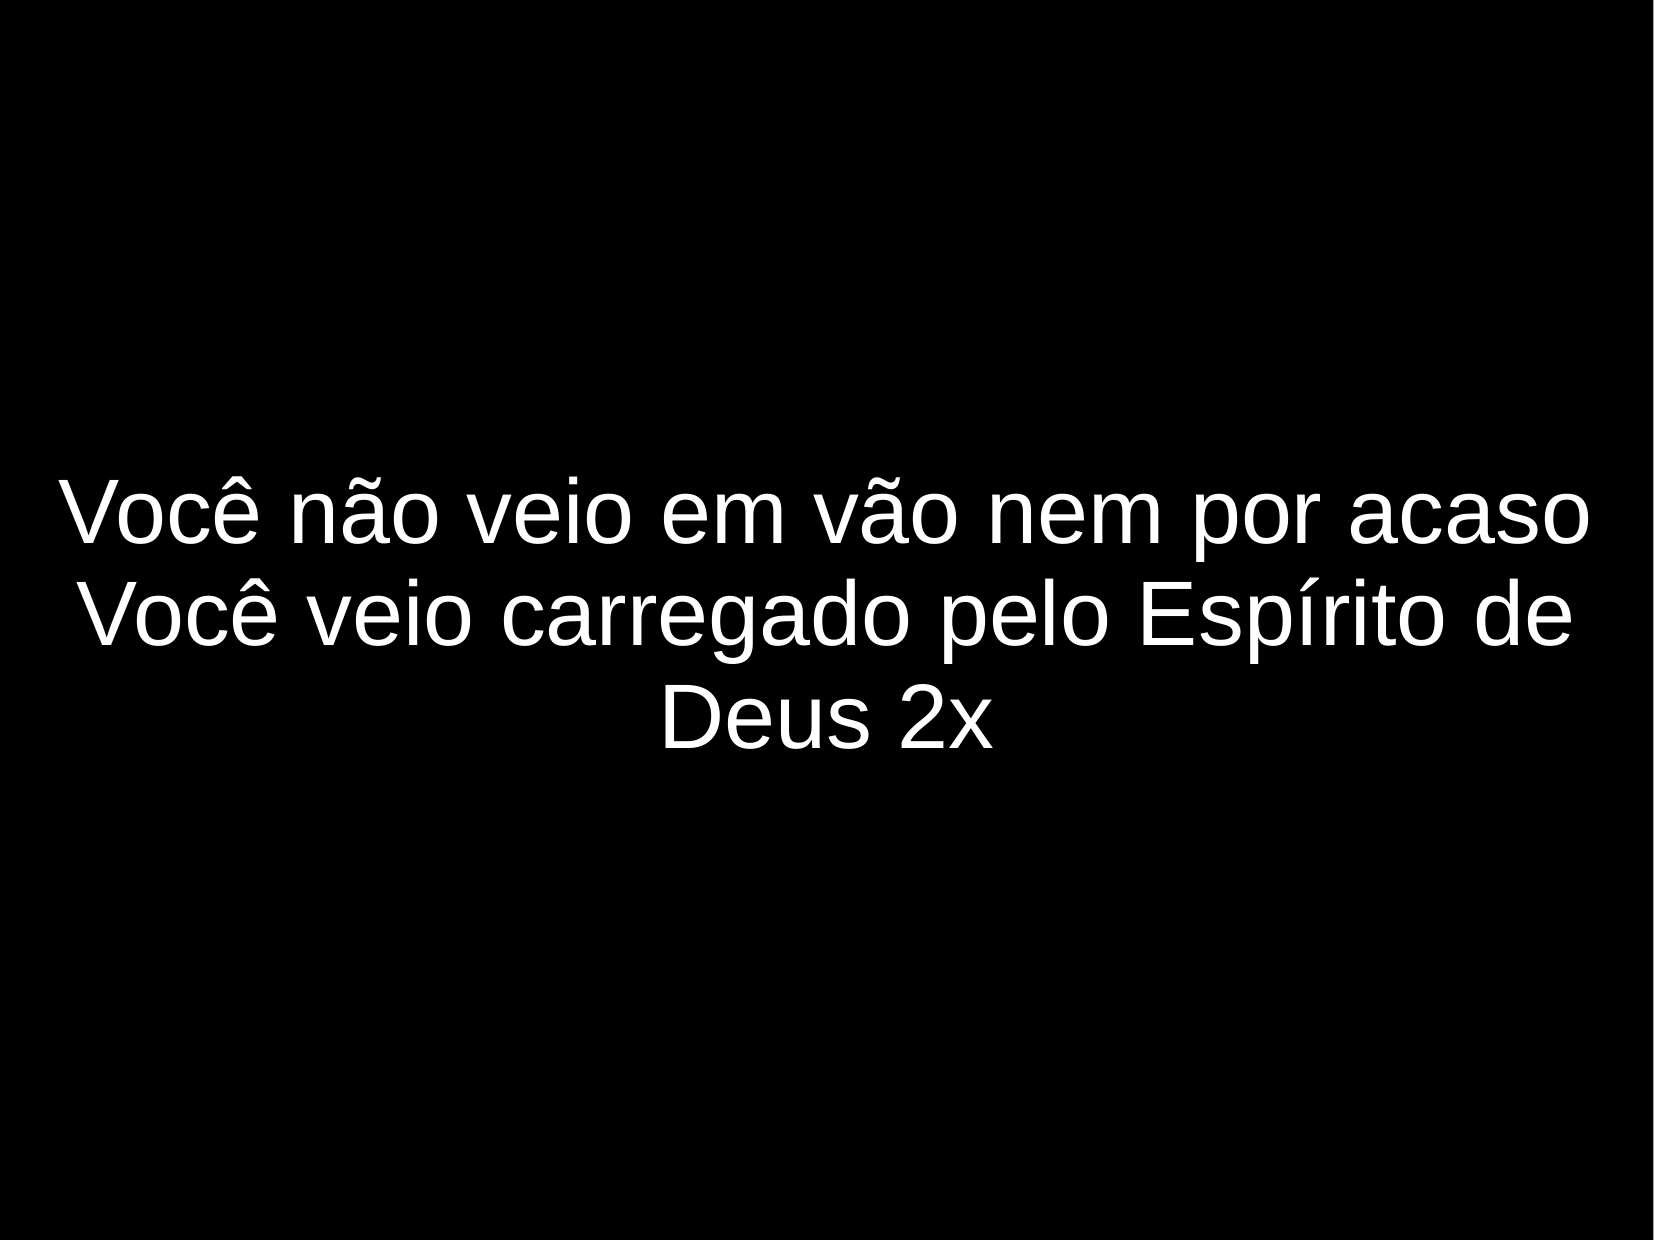

# Você não veio em vão nem por acaso
Você veio carregado pelo Espírito de Deus 2x